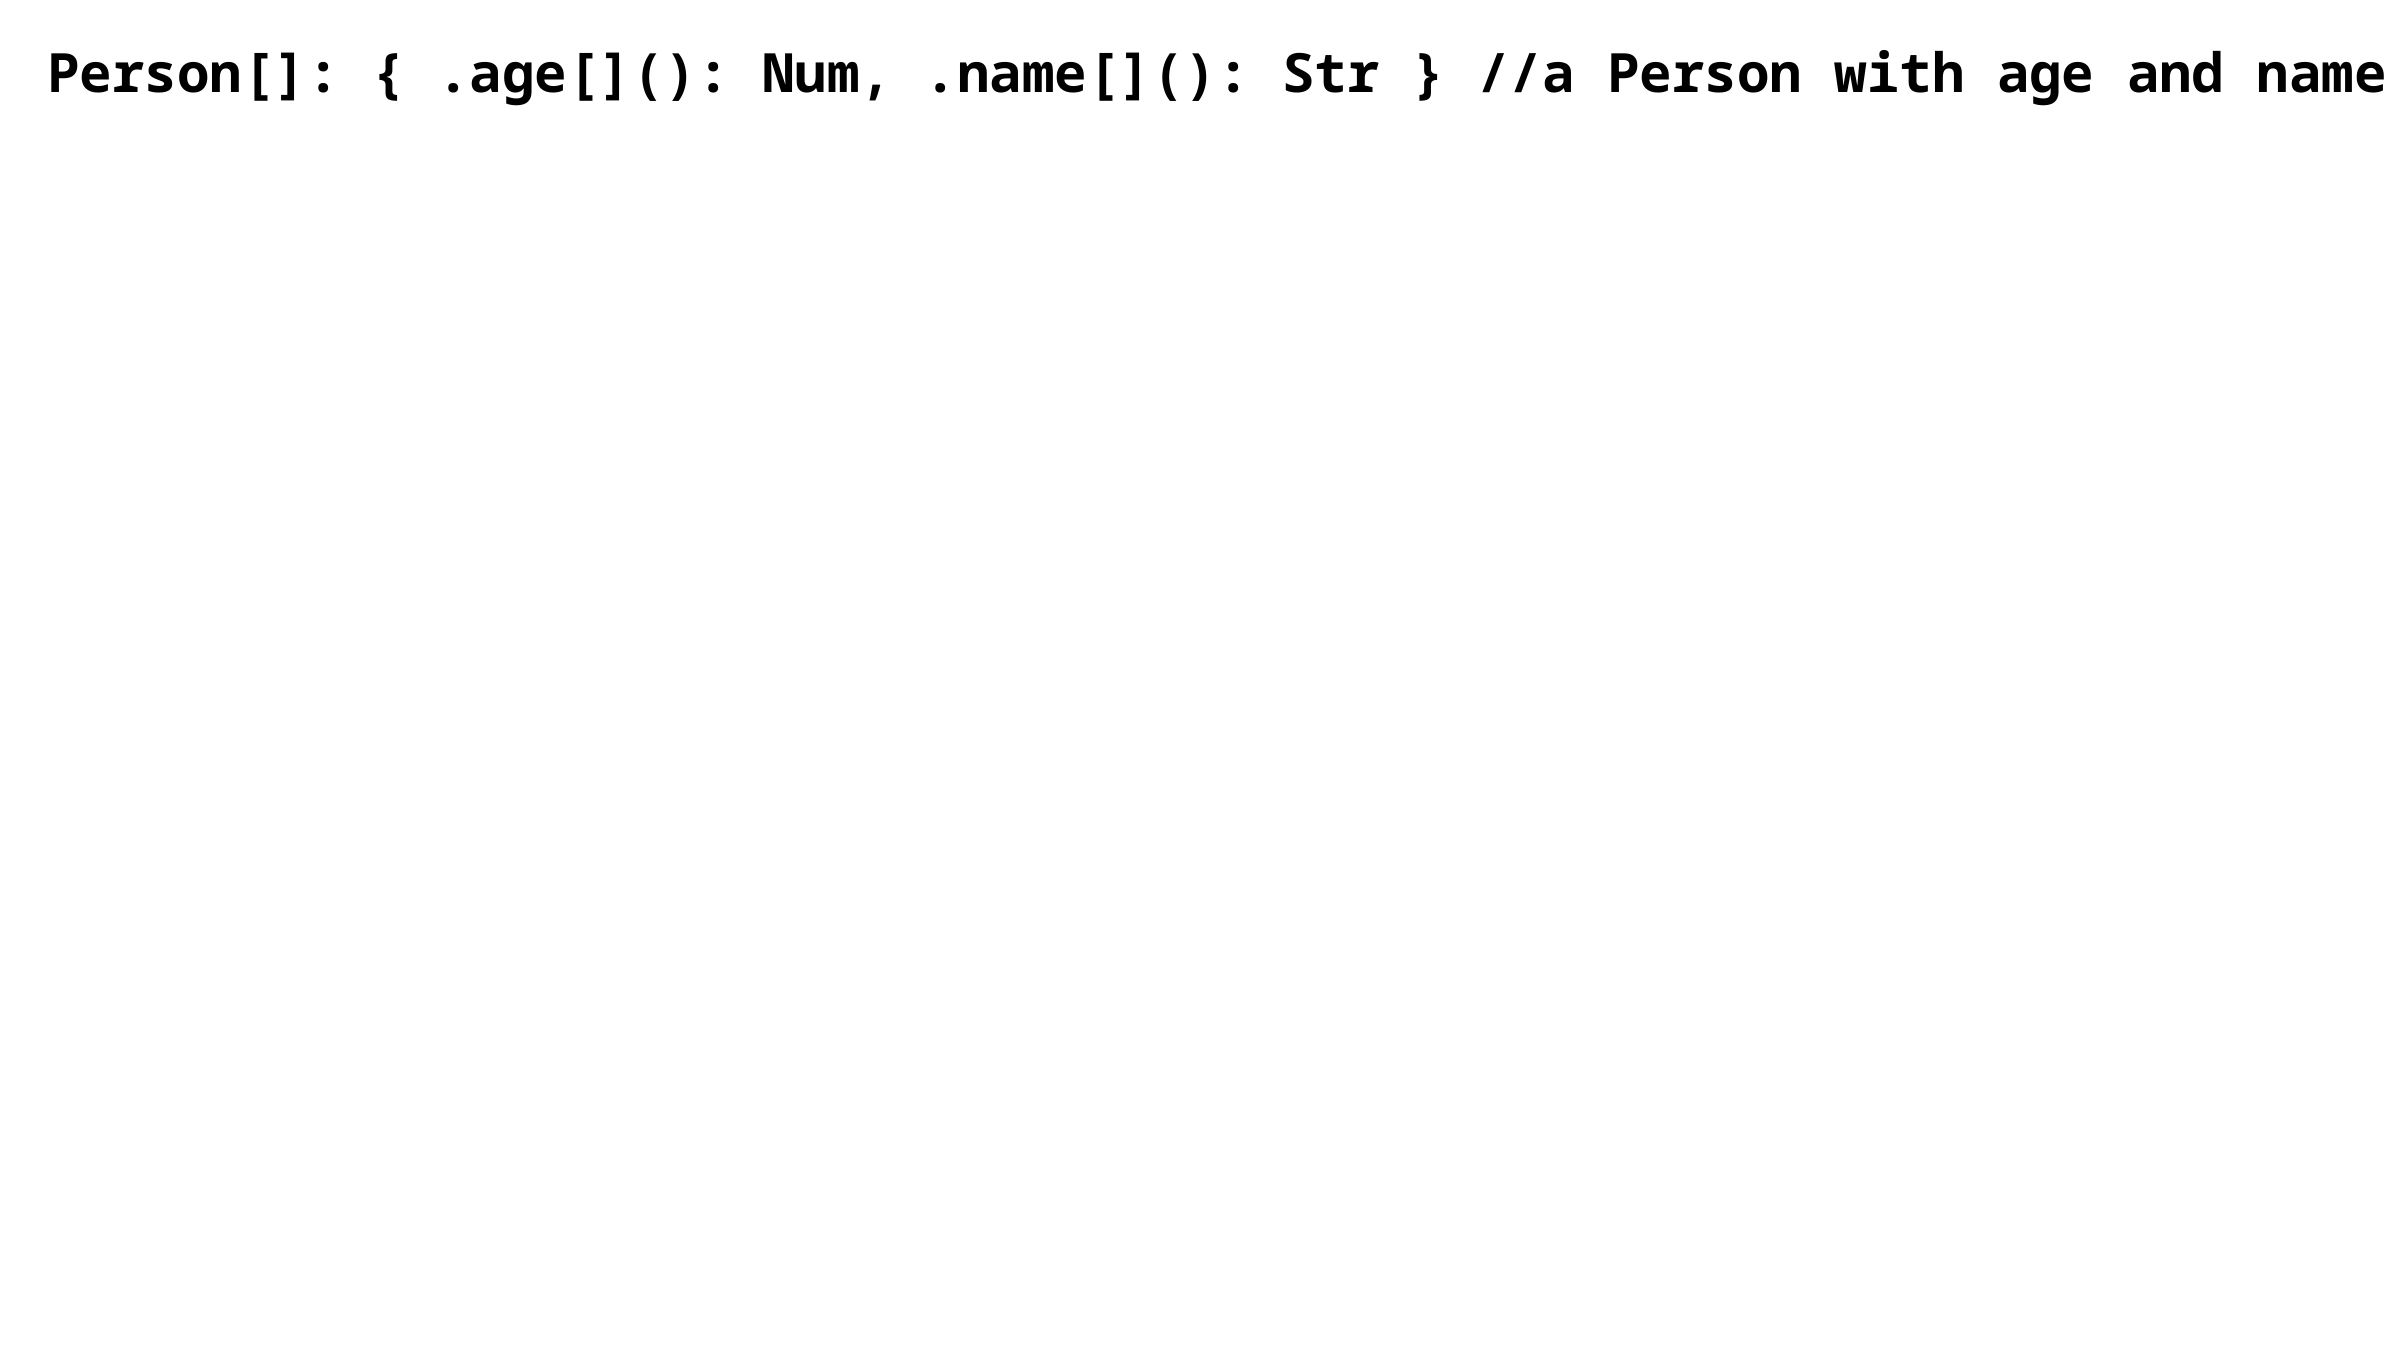

Person[]: { .age[](): Num, .name[](): Str } //a Person with age and name